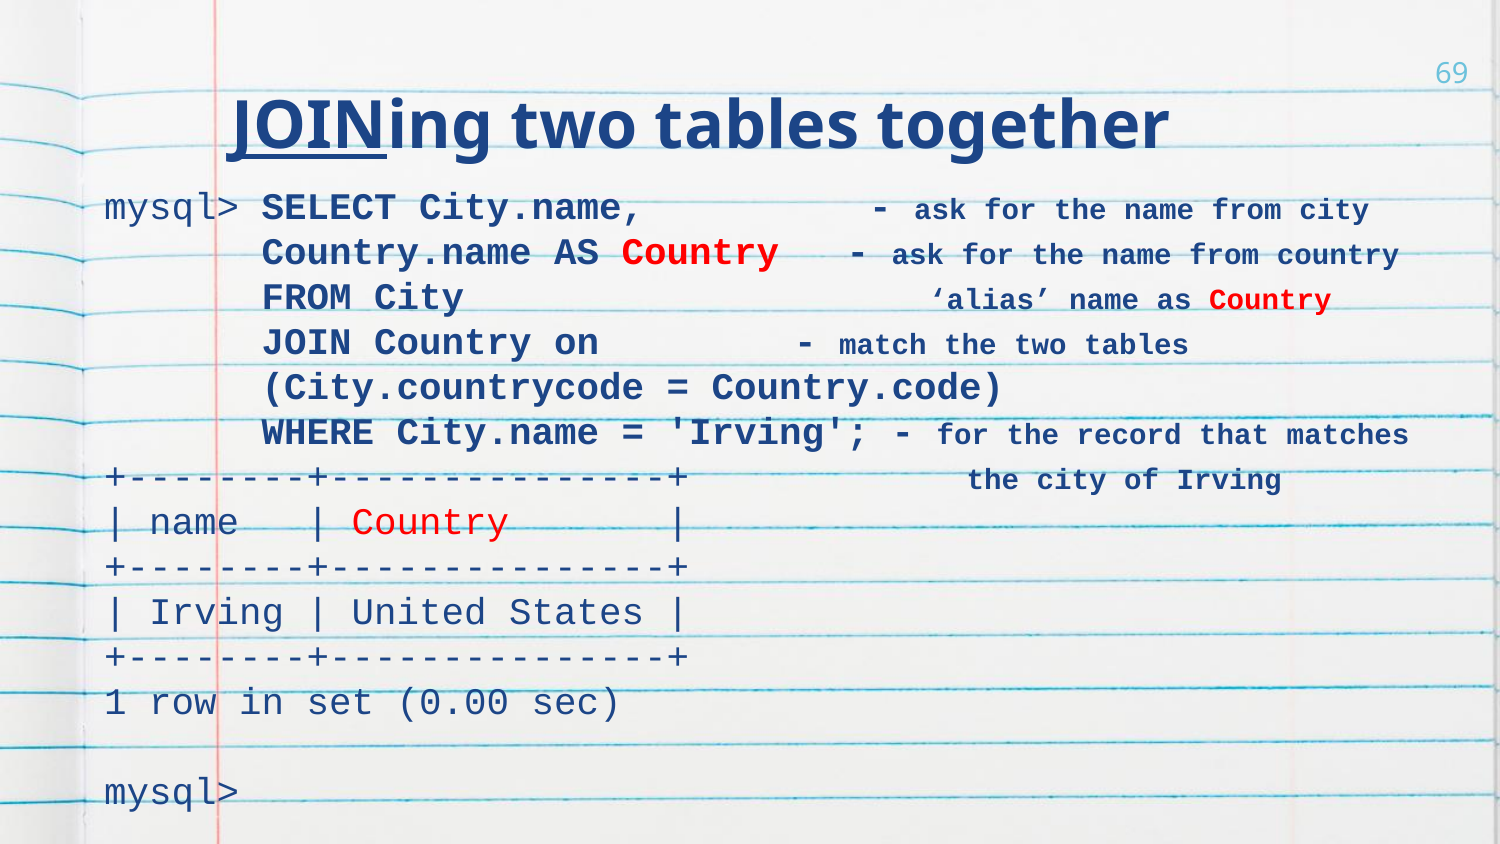

# JOINing two tables together
mysql> SELECT City.name, 	 - ask for the name from city
 Country.name AS Country - ask for the name from country
 FROM City 		 ‘alias’ name as Country
 JOIN Country on 		 - match the two tables
 (City.countrycode = Country.code)
 WHERE City.name = 'Irving'; - for the record that matches
+--------+---------------+ 	 the city of Irving
| name | Country |
+--------+---------------+
| Irving | United States |
+--------+---------------+
1 row in set (0.00 sec)
mysql>